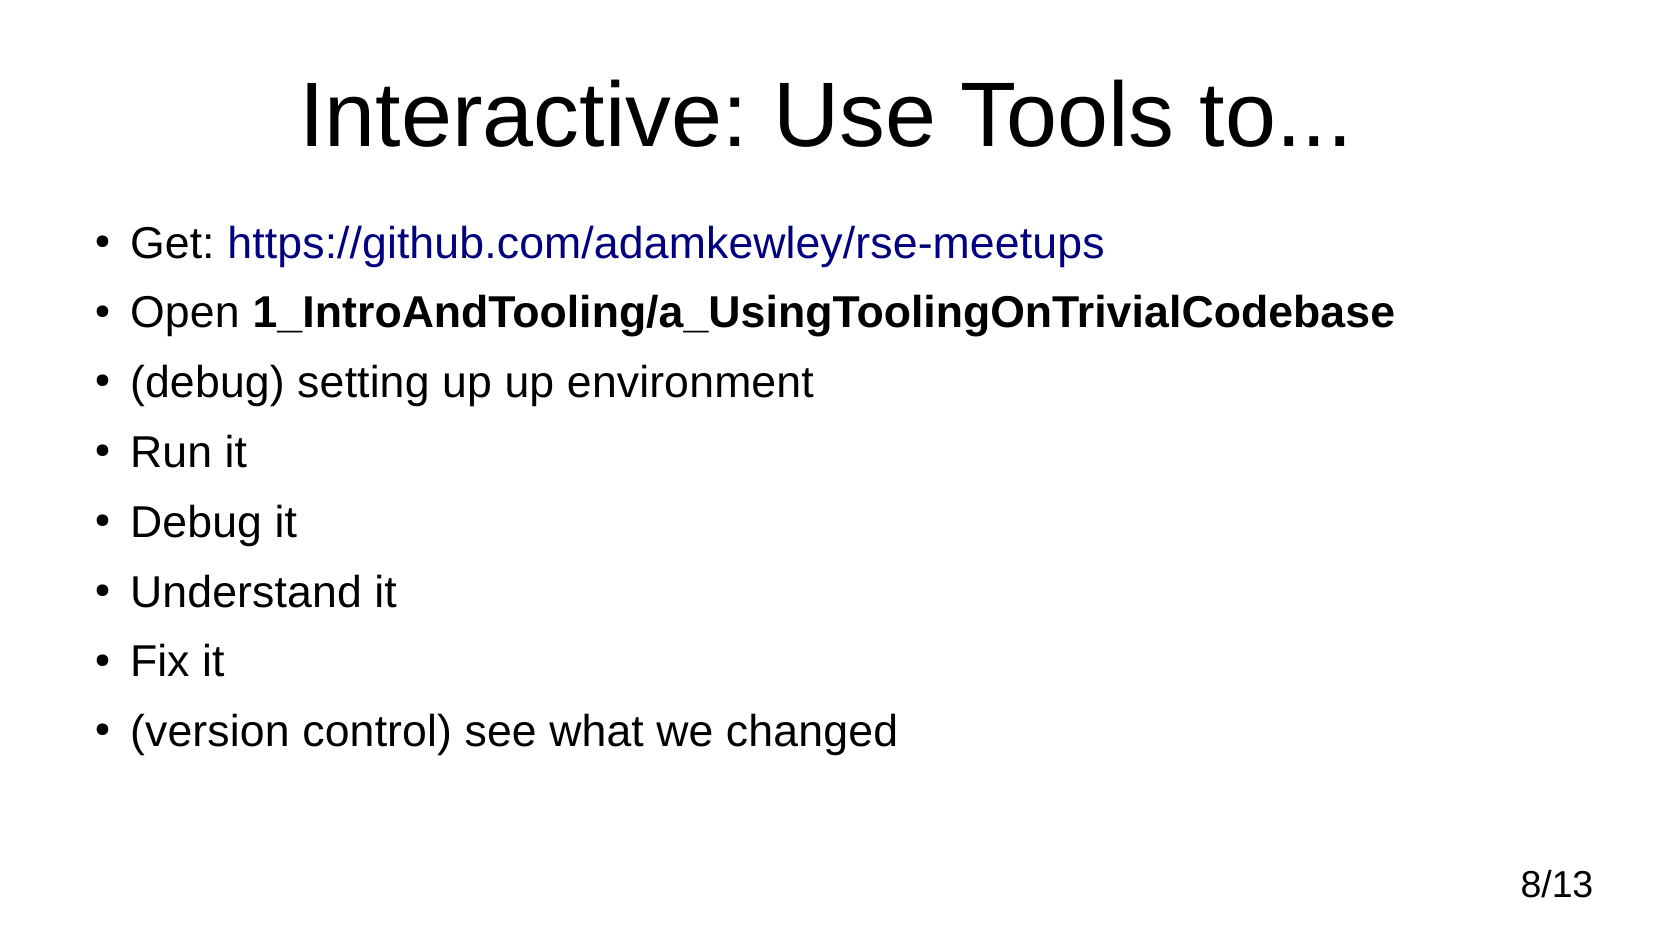

# Interactive: Use Tools to...
Get: https://github.com/adamkewley/rse-meetups
Open 1_IntroAndTooling/a_UsingToolingOnTrivialCodebase
(debug) setting up up environment
Run it
Debug it
Understand it
Fix it
(version control) see what we changed